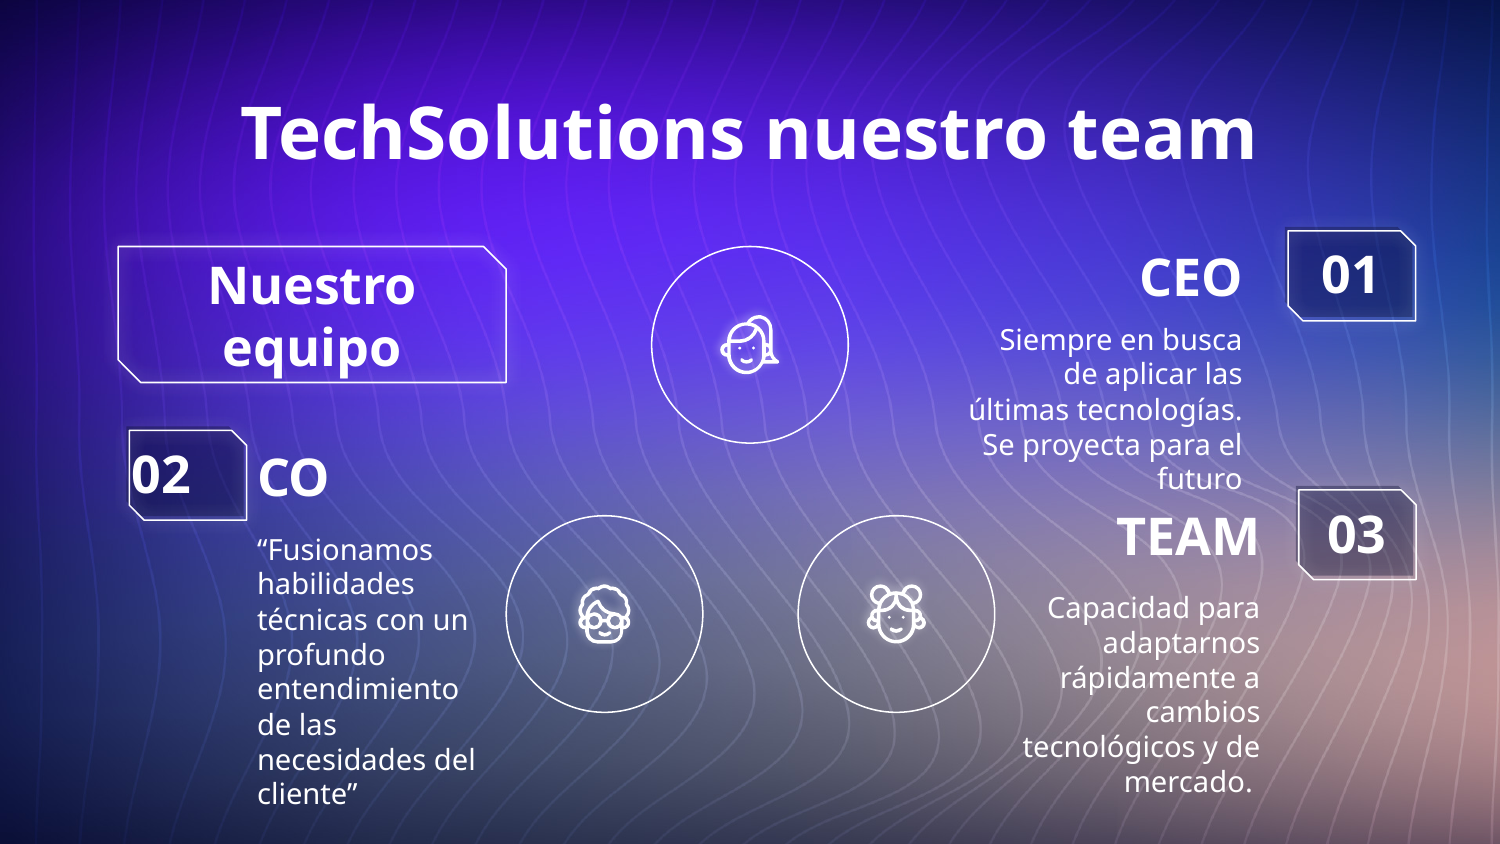

# TechSolutions nuestro team
CEO
01
Siempre en busca de aplicar las últimas tecnologías. Se proyecta para el futuro
Nuestro equipo
CO
02
“Fusionamos habilidades técnicas con un profundo entendimiento de las necesidades del cliente”
TEAM
03
Capacidad para adaptarnos rápidamente a cambios tecnológicos y de mercado.